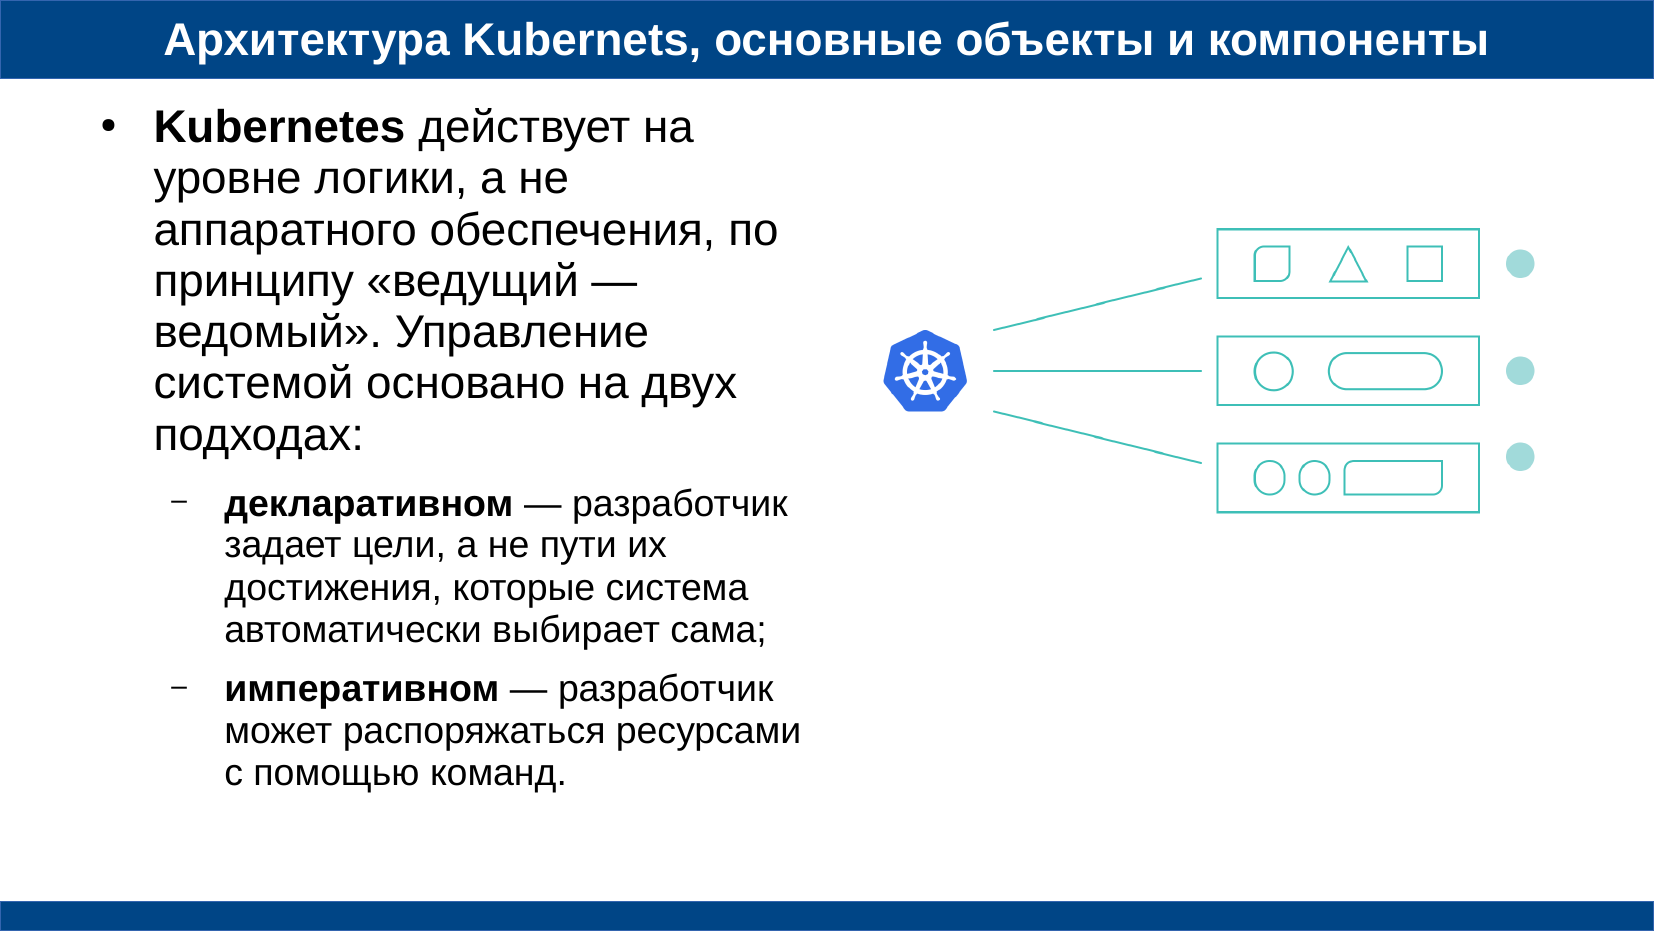

# Архитектура Kubernets, основные объекты и компоненты
Kubernetes действует на уровне логики, а не аппаратного обеспечения, по принципу «ведущий — ведомый». Управление системой основано на двух подходах:
декларативном — разработчик задает цели, а не пути их достижения, которые система автоматически выбирает сама;
императивном — разработчик может распоряжаться ресурсами с помощью команд.